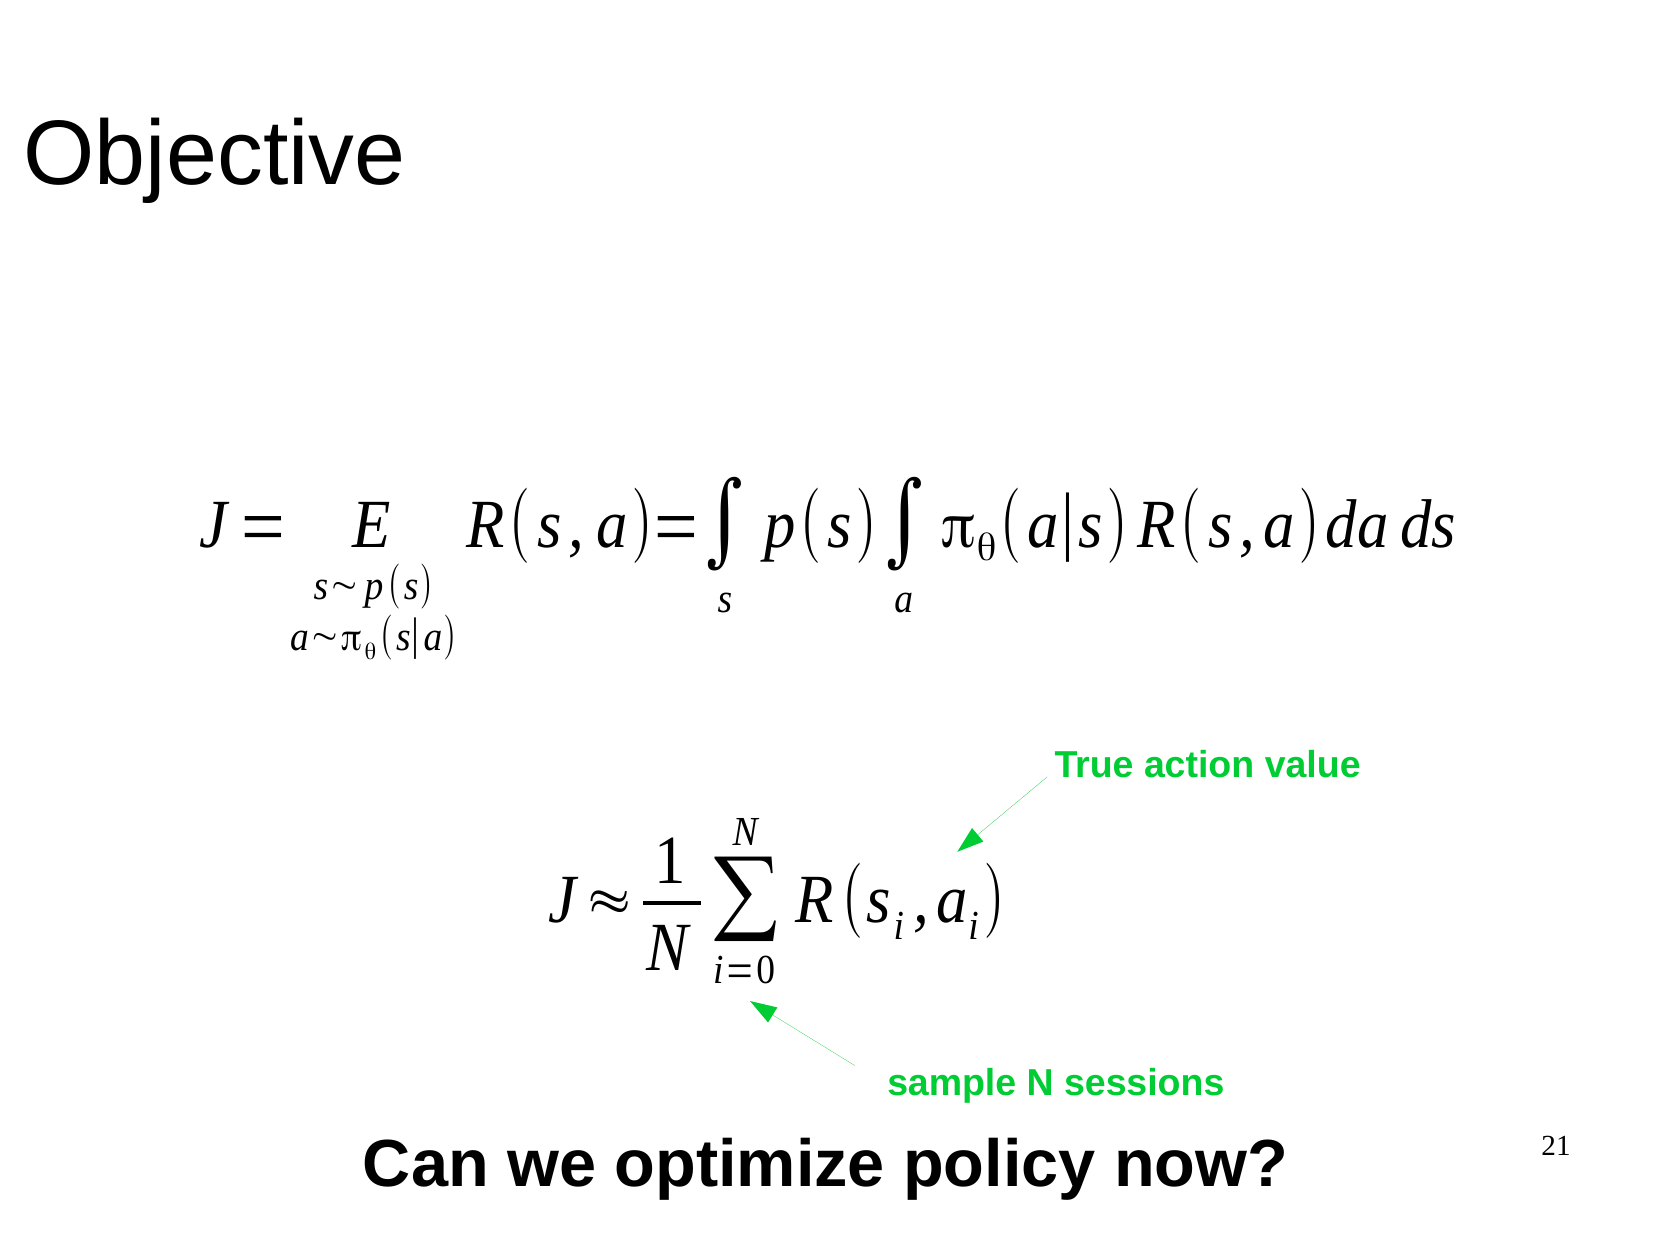

# Objective
True action value
sample N sessions
Can we optimize policy now?
21